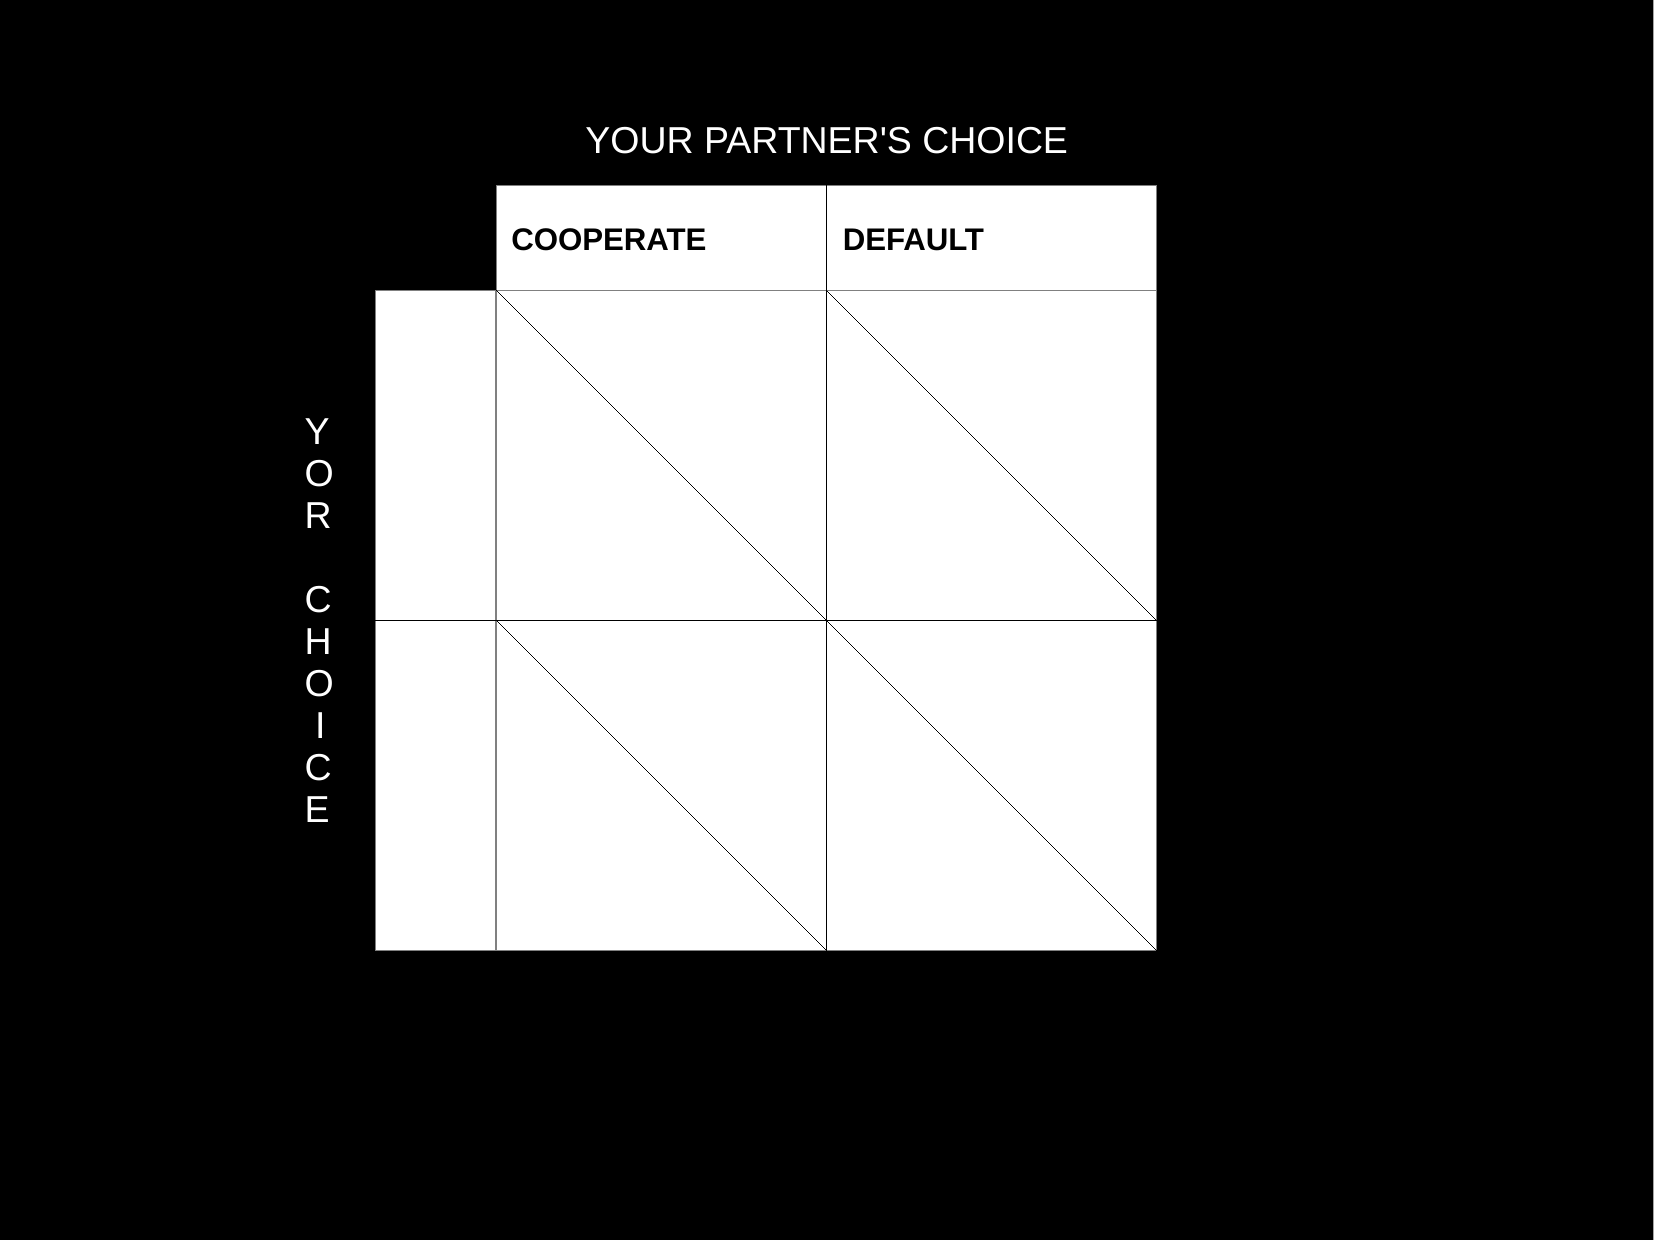

YOUR PARTNER'S CHOICE
COOPERATE	 	 DEFAULT
C
O
O
P
E
R
A
T
E
¥ 1400
¥ 1700
Y
O
R
C
H
O
 I
C
E
¥ 1400
¥ 700
D
E
F
A
U
L
T
¥ 700
¥ 1000
¥ 1700
¥ 1000